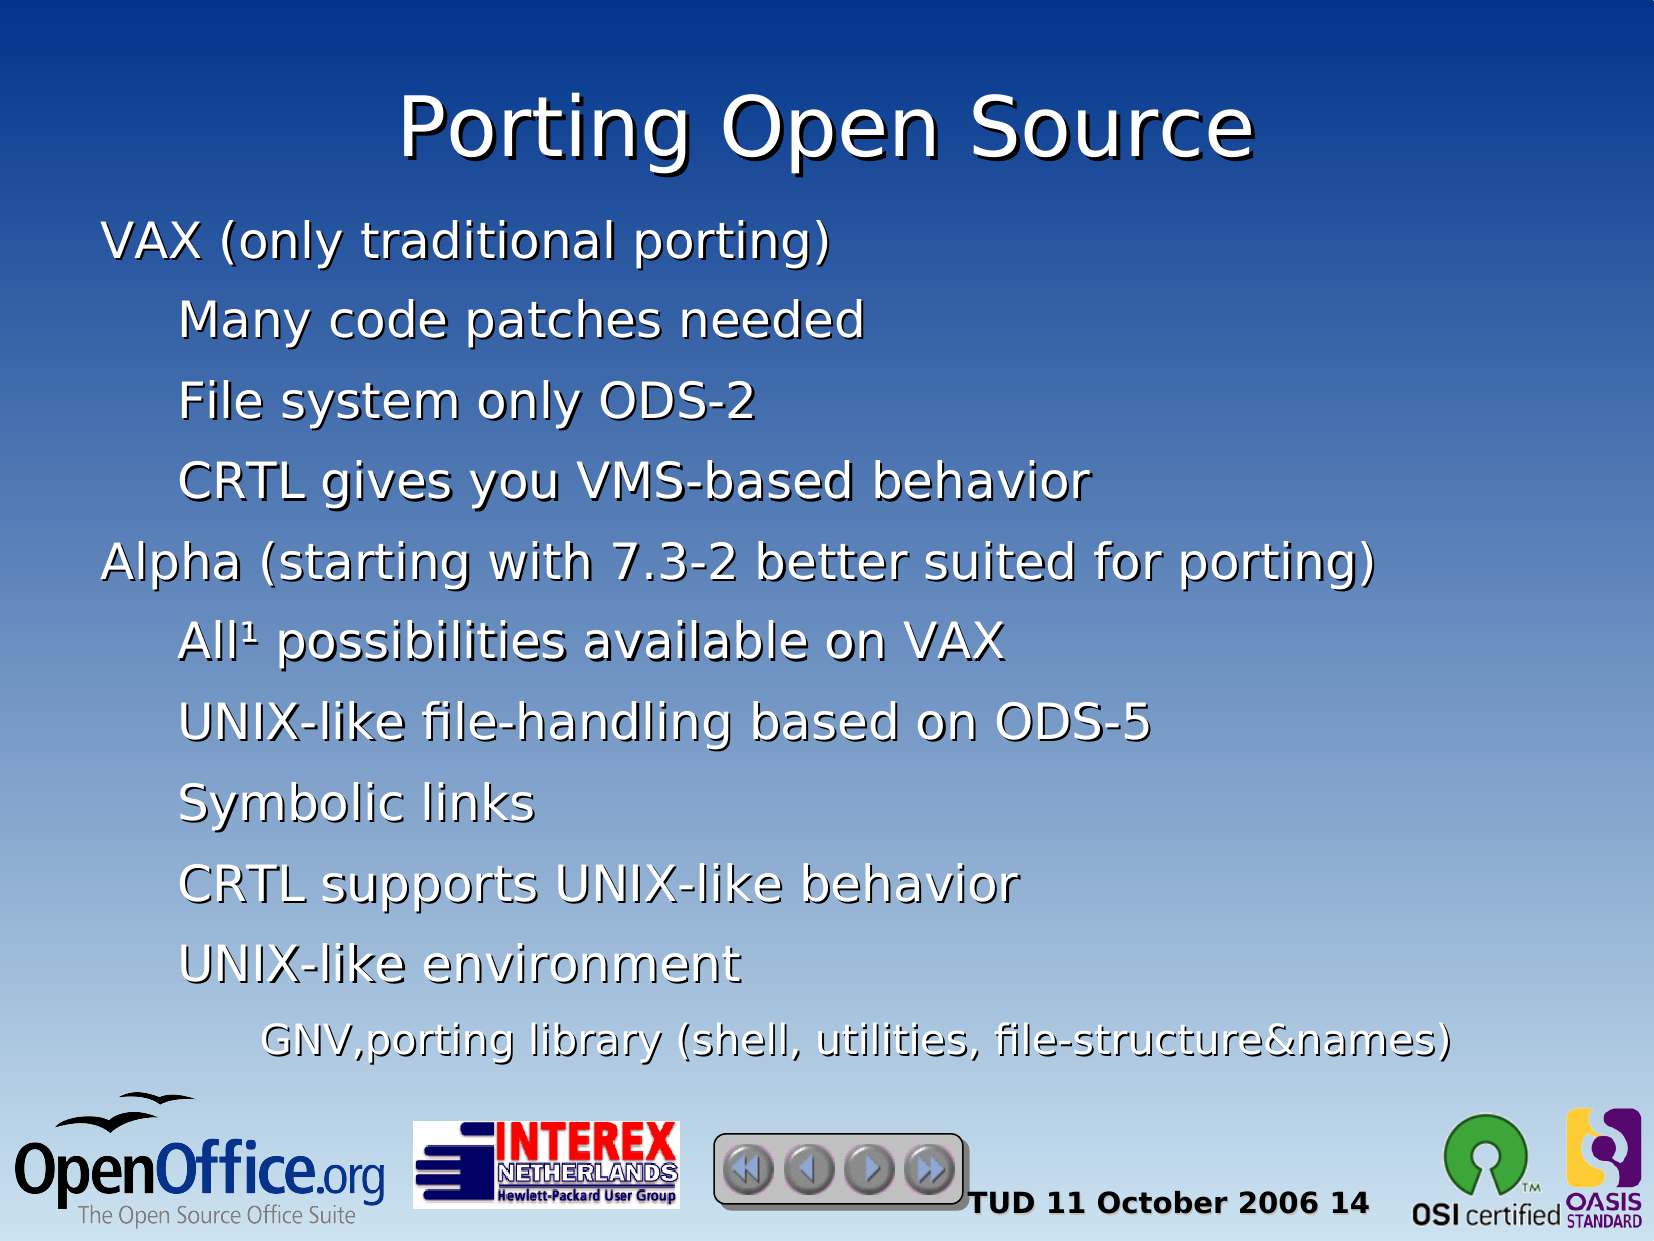

# Porting Open Source
VAX (only traditional porting)
Many code patches needed
File system only ODS-2
CRTL gives you VMS-based behavior
Alpha (starting with 7.3-2 better suited for porting)
All¹ possibilities available on VAX
UNIX-like file-handling based on ODS-5
Symbolic links
CRTL supports UNIX-like behavior
UNIX-like environment
GNV,porting library (shell, utilities, file-structure&names)
TUD 11 October 2006